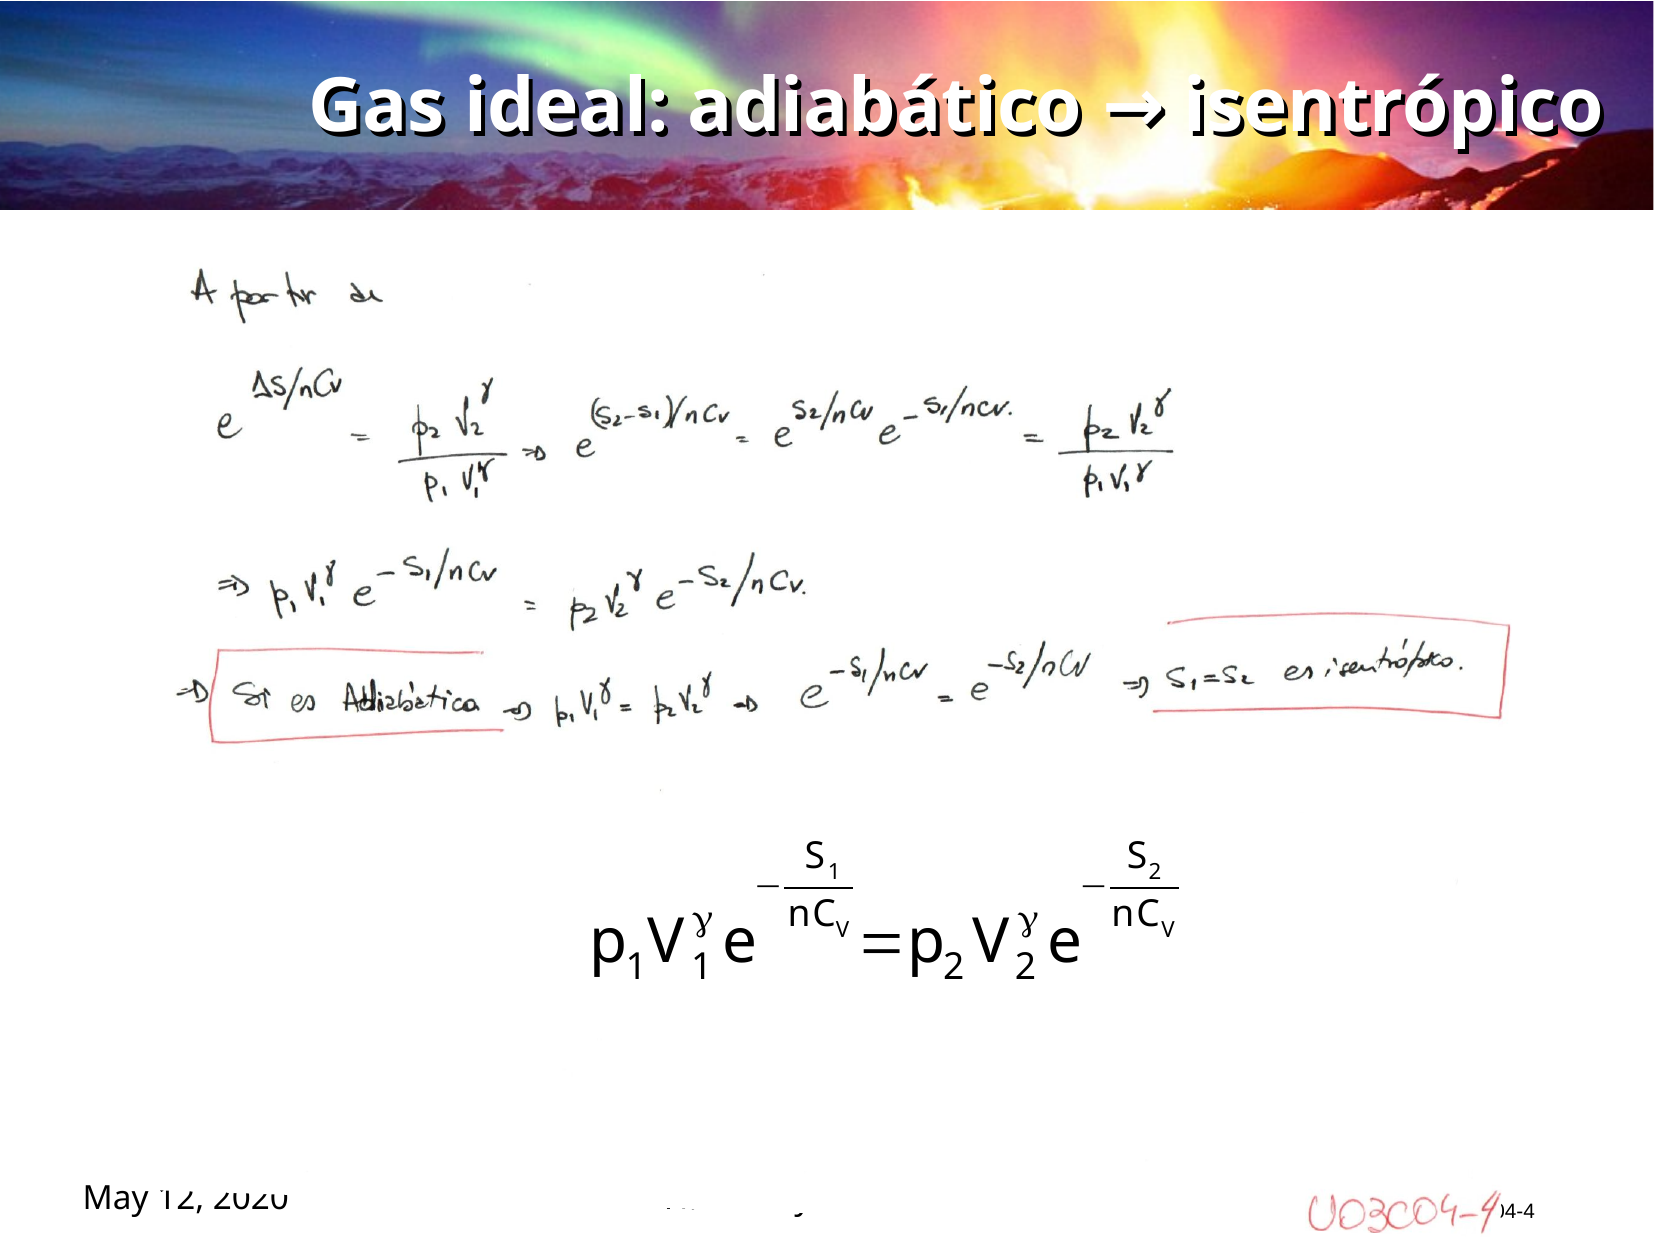

# Gas ideal: adiabático → isentrópico
		U03-C04-4
May 12, 2020
H. Asorey - F3B 2020
16